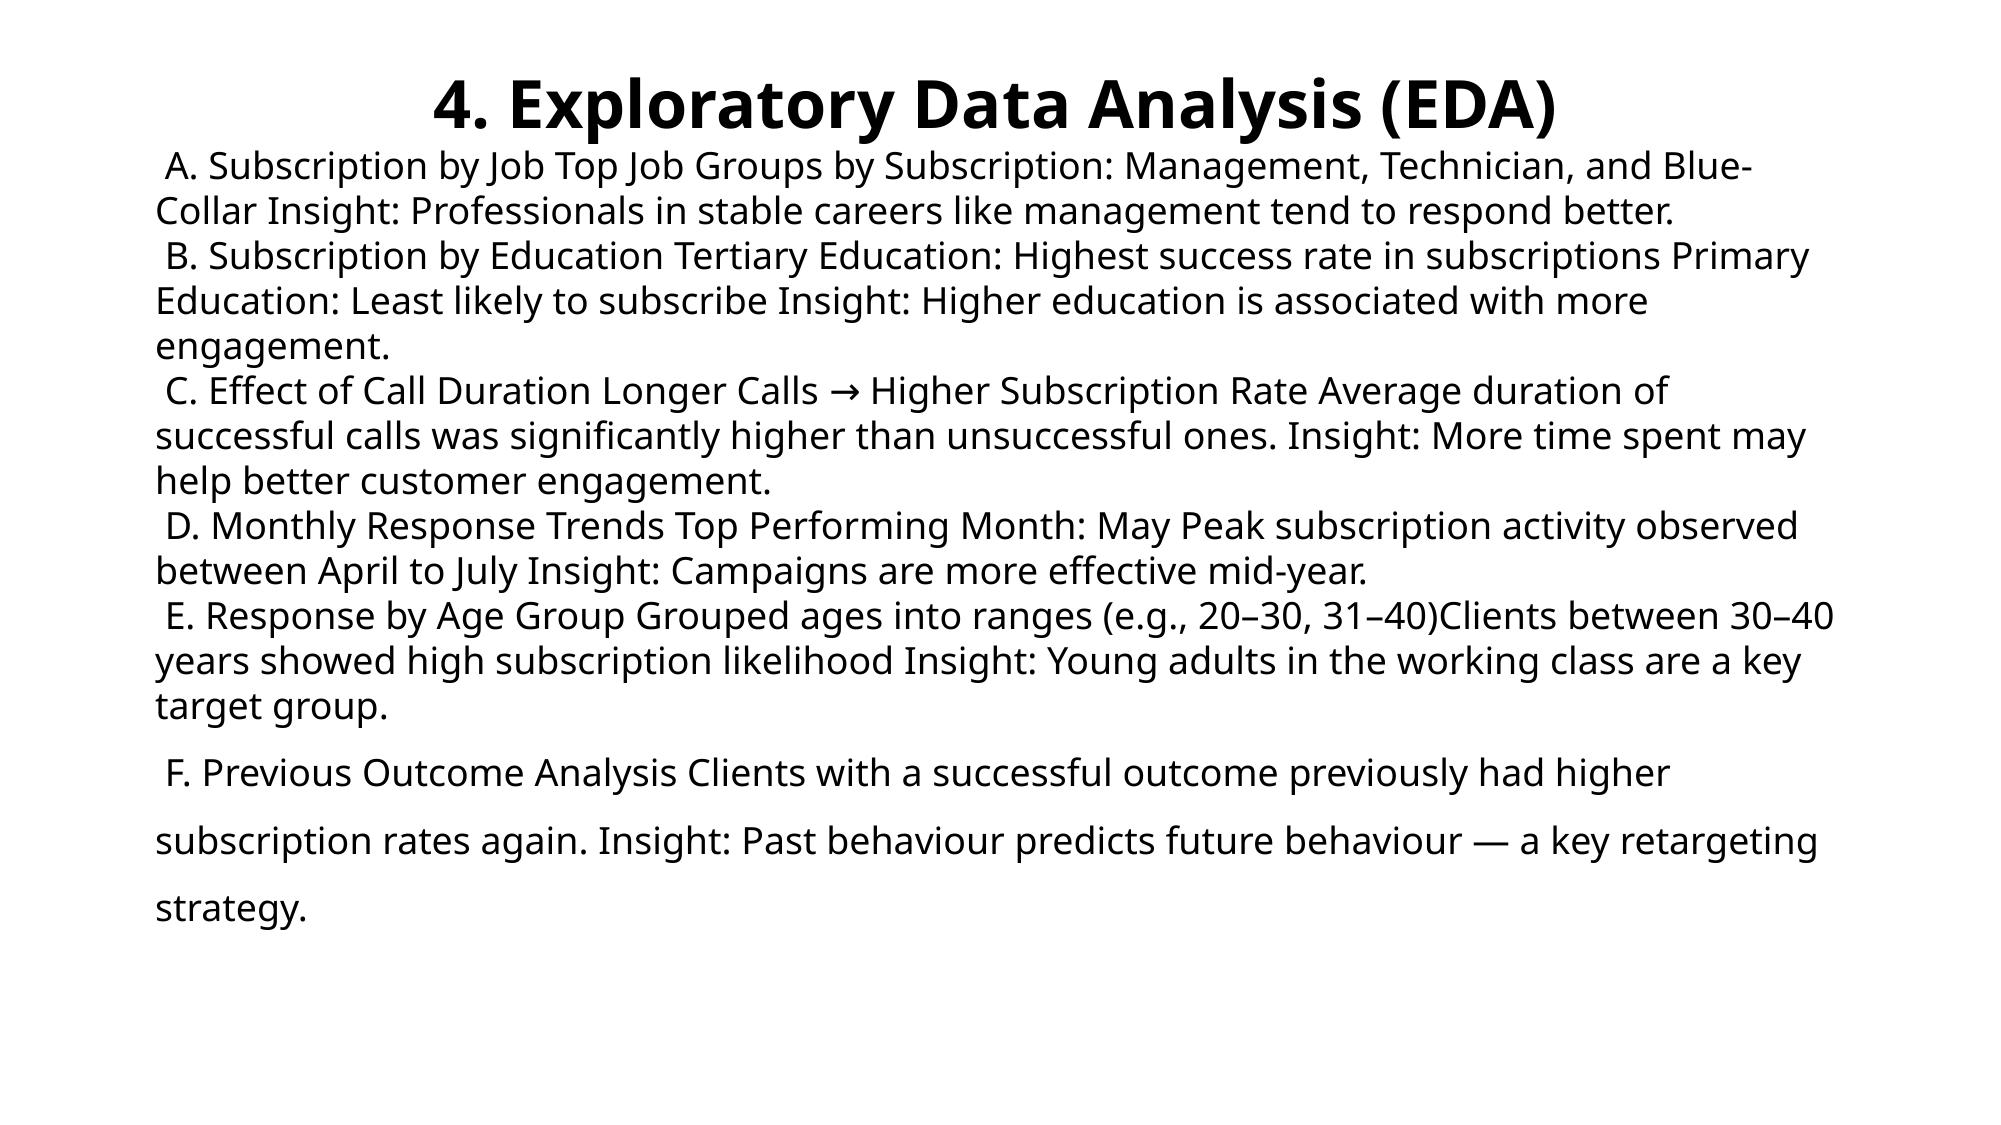

4. Exploratory Data Analysis (EDA)
 A. Subscription by Job Top Job Groups by Subscription: Management, Technician, and Blue-Collar Insight: Professionals in stable careers like management tend to respond better.
 B. Subscription by Education Tertiary Education: Highest success rate in subscriptions Primary Education: Least likely to subscribe Insight: Higher education is associated with more engagement.
 C. Effect of Call Duration Longer Calls → Higher Subscription Rate Average duration of successful calls was significantly higher than unsuccessful ones. Insight: More time spent may help better customer engagement.
 D. Monthly Response Trends Top Performing Month: May Peak subscription activity observed between April to July Insight: Campaigns are more effective mid-year.
 E. Response by Age Group Grouped ages into ranges (e.g., 20–30, 31–40)Clients between 30–40 years showed high subscription likelihood Insight: Young adults in the working class are a key target group.
 F. Previous Outcome Analysis Clients with a successful outcome previously had higher subscription rates again. Insight: Past behaviour predicts future behaviour — a key retargeting strategy.